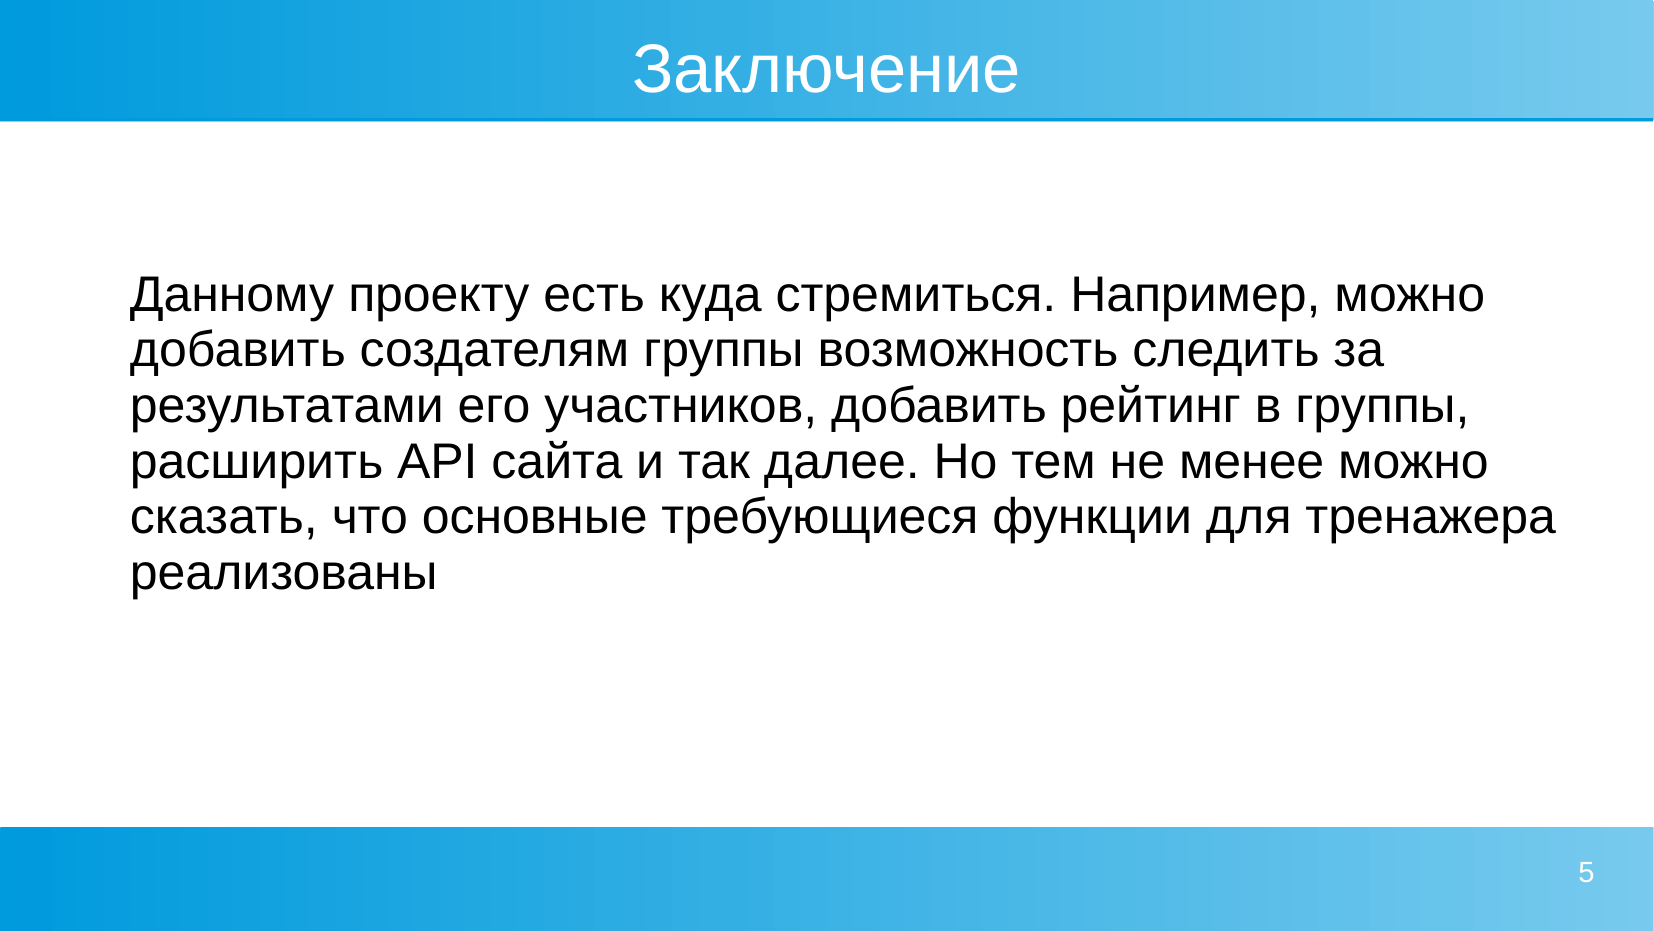

# Заключение
Данному проекту есть куда стремиться. Например, можно добавить создателям группы возможность следить за результатами его участников, добавить рейтинг в группы, расширить API сайта и так далее. Но тем не менее можно сказать, что основные требующиеся функции для тренажера реализованы
5